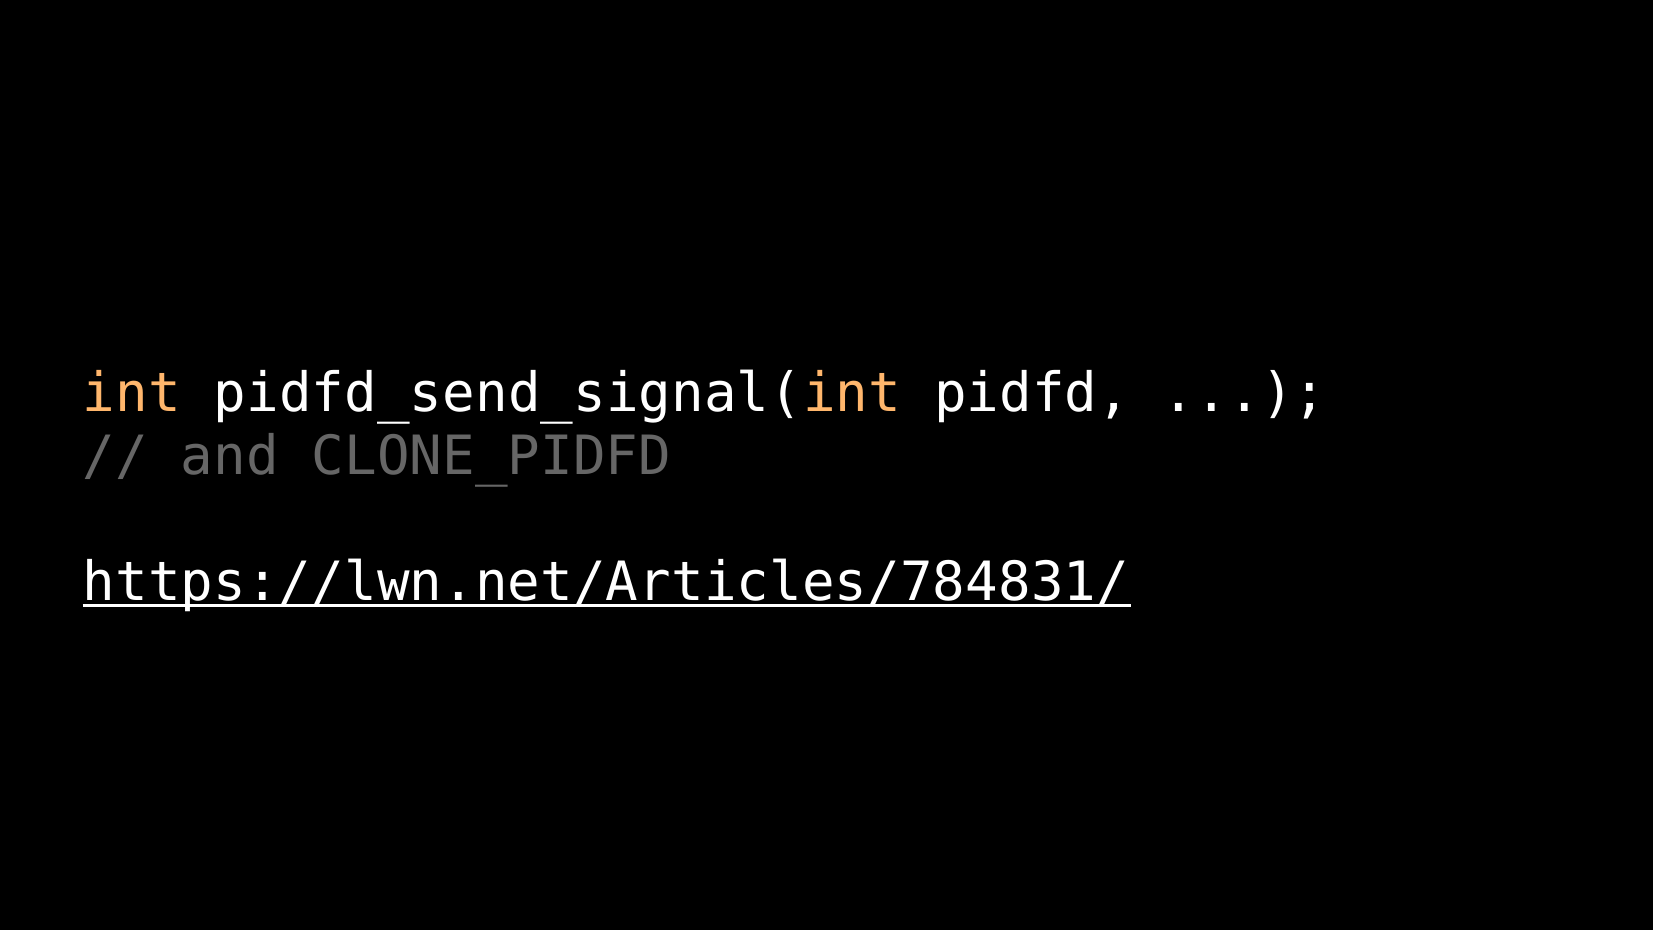

int pidfd_send_signal(int pidfd, ...);
// and CLONE_PIDFD
https://lwn.net/Articles/784831/